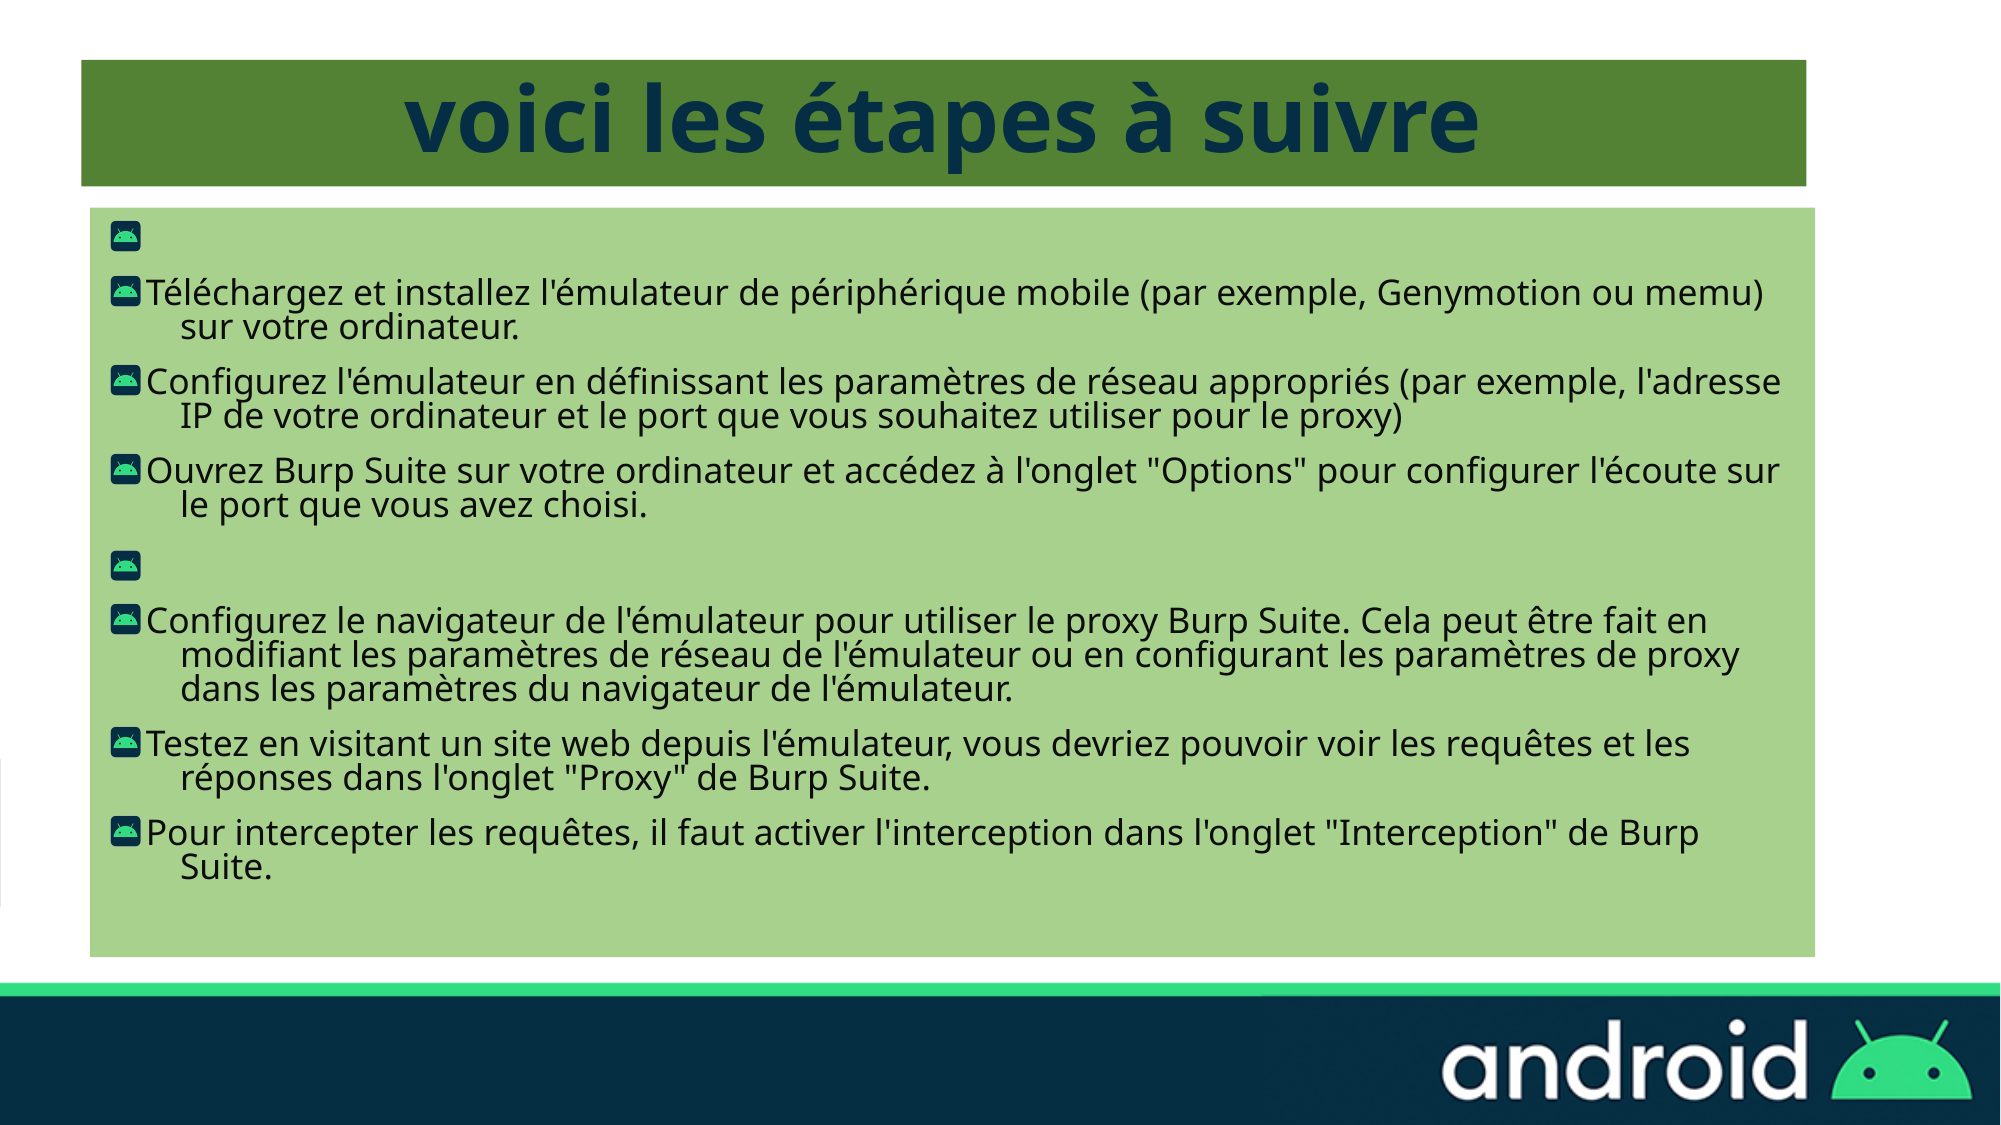

# voici les étapes à suivre
Téléchargez et installez l'émulateur de périphérique mobile (par exemple, Genymotion ou memu) sur votre ordinateur.
Configurez l'émulateur en définissant les paramètres de réseau appropriés (par exemple, l'adresse IP de votre ordinateur et le port que vous souhaitez utiliser pour le proxy)
Ouvrez Burp Suite sur votre ordinateur et accédez à l'onglet "Options" pour configurer l'écoute sur le port que vous avez choisi.
Configurez le navigateur de l'émulateur pour utiliser le proxy Burp Suite. Cela peut être fait en modifiant les paramètres de réseau de l'émulateur ou en configurant les paramètres de proxy dans les paramètres du navigateur de l'émulateur.
Testez en visitant un site web depuis l'émulateur, vous devriez pouvoir voir les requêtes et les réponses dans l'onglet "Proxy" de Burp Suite.
Pour intercepter les requêtes, il faut activer l'interception dans l'onglet "Interception" de Burp Suite.